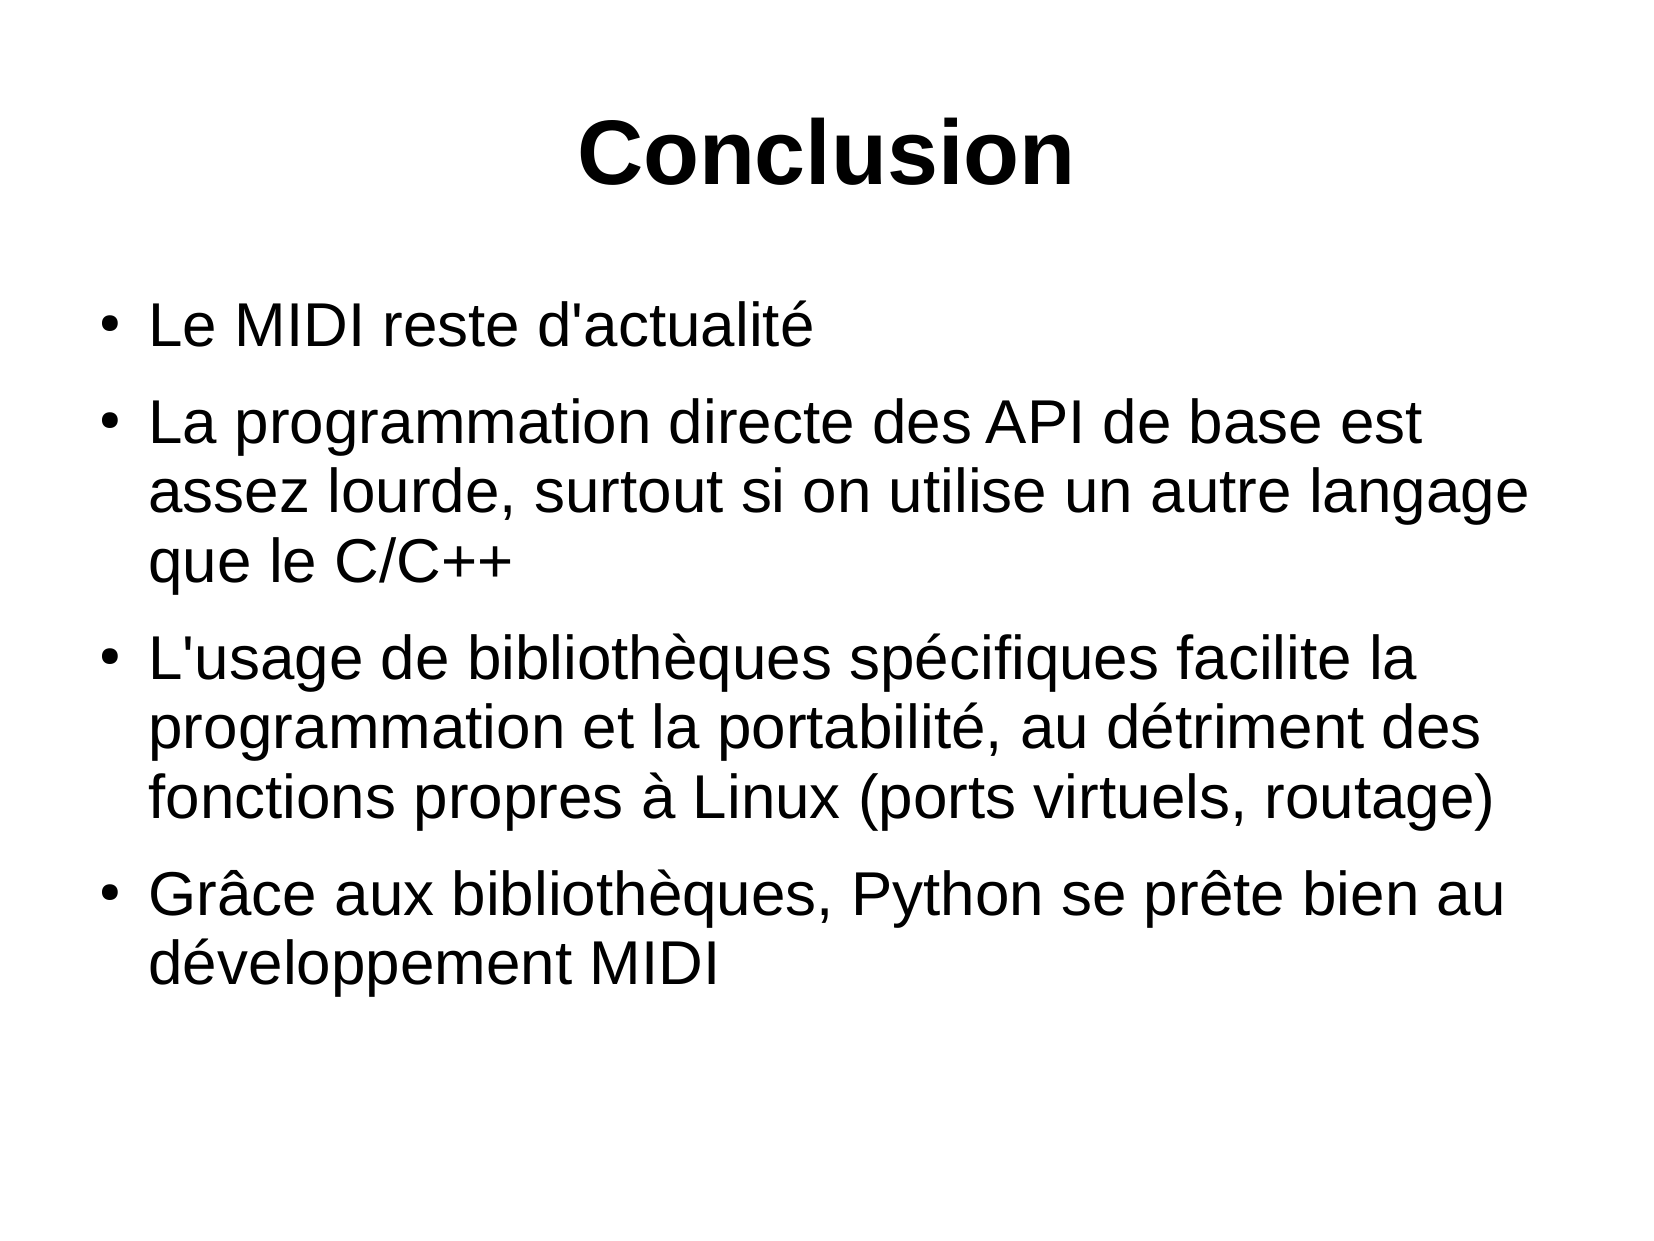

# Conclusion
Le MIDI reste d'actualité
La programmation directe des API de base est assez lourde, surtout si on utilise un autre langage que le C/C++
L'usage de bibliothèques spécifiques facilite la programmation et la portabilité, au détriment des fonctions propres à Linux (ports virtuels, routage)
Grâce aux bibliothèques, Python se prête bien au développement MIDI